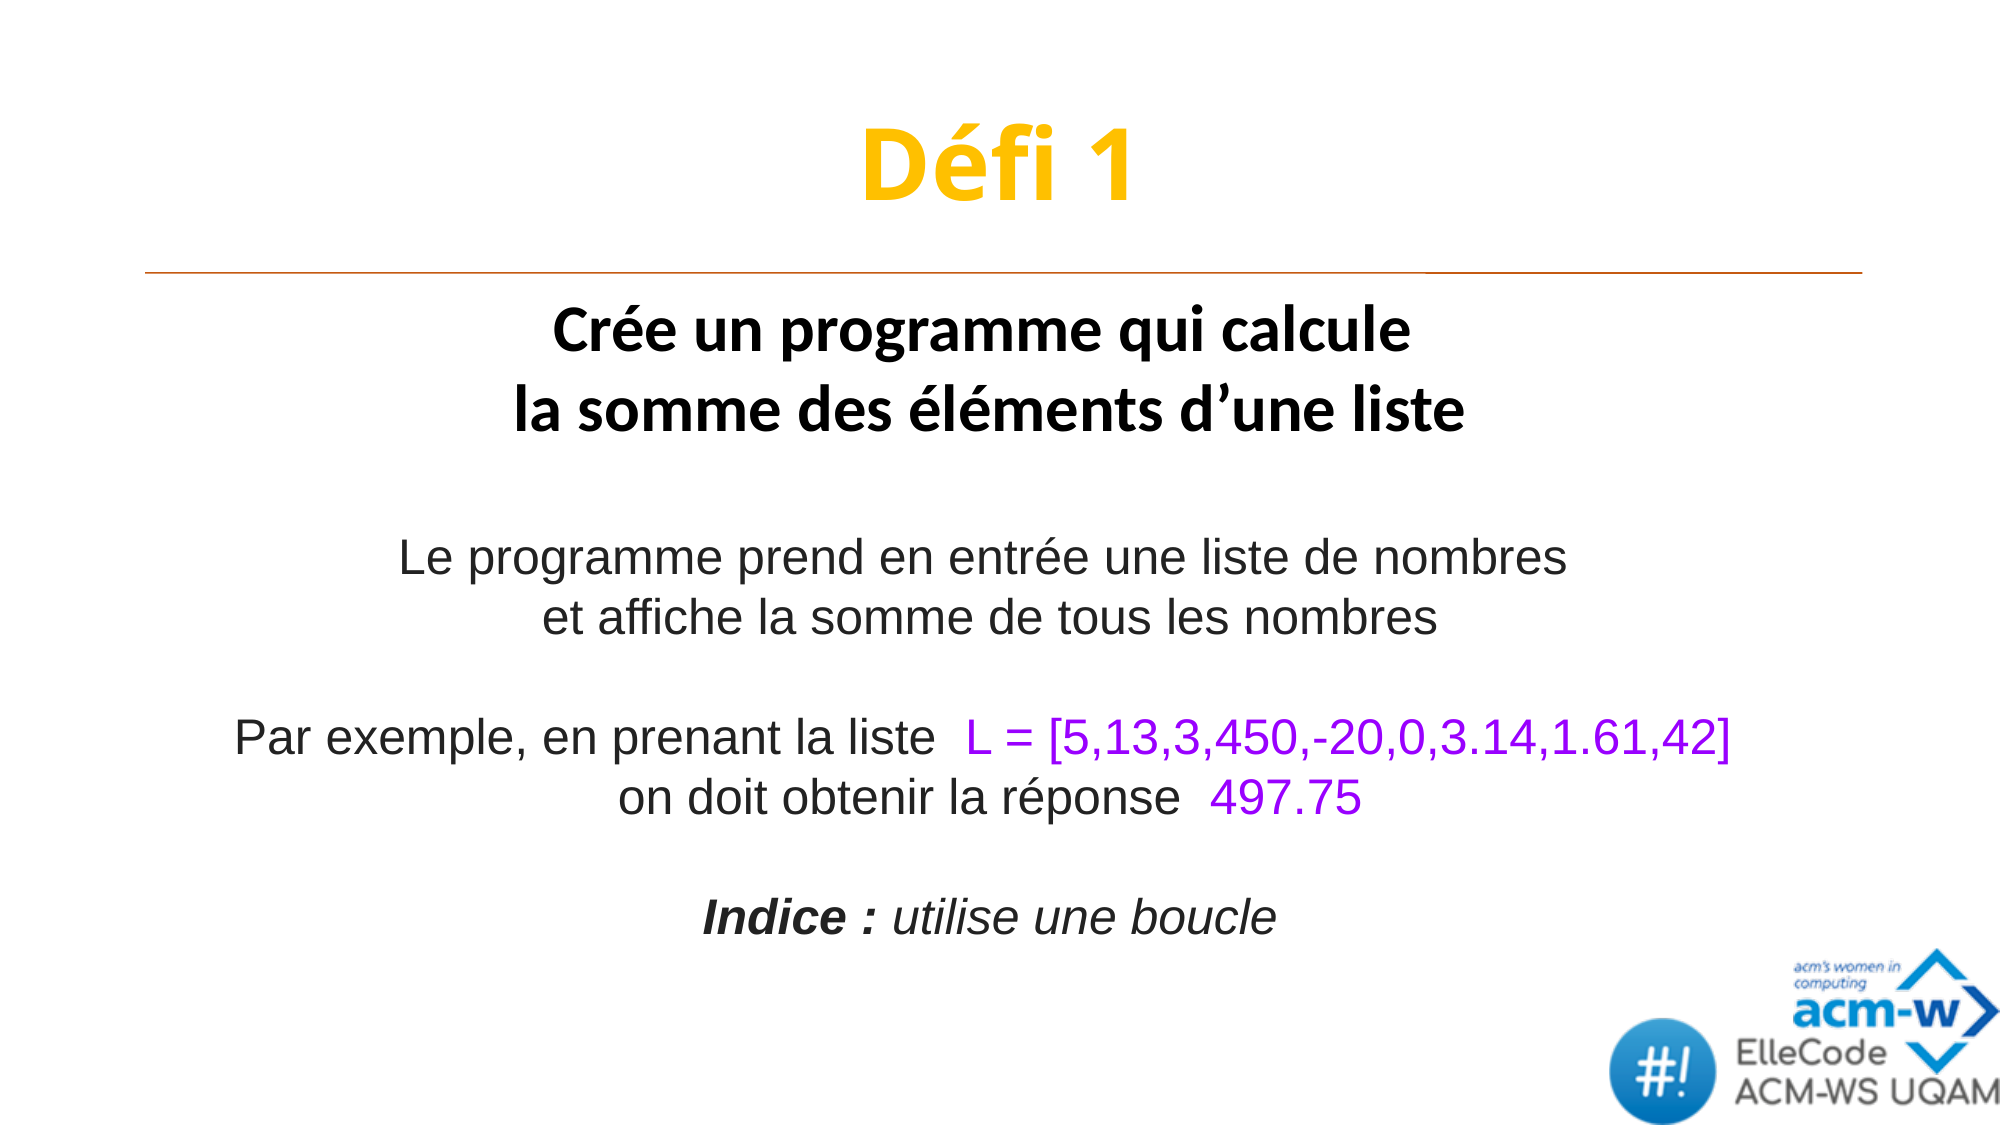

Défi 1
Crée un programme qui calcule
la somme des éléments d’une liste
Le programme prend en entrée une liste de nombres
et affiche la somme de tous les nombres
Par exemple, en prenant la liste L = [5,13,3,450,-20,0,3.14,1.61,42]
on doit obtenir la réponse 497.75
Indice : utilise une boucle